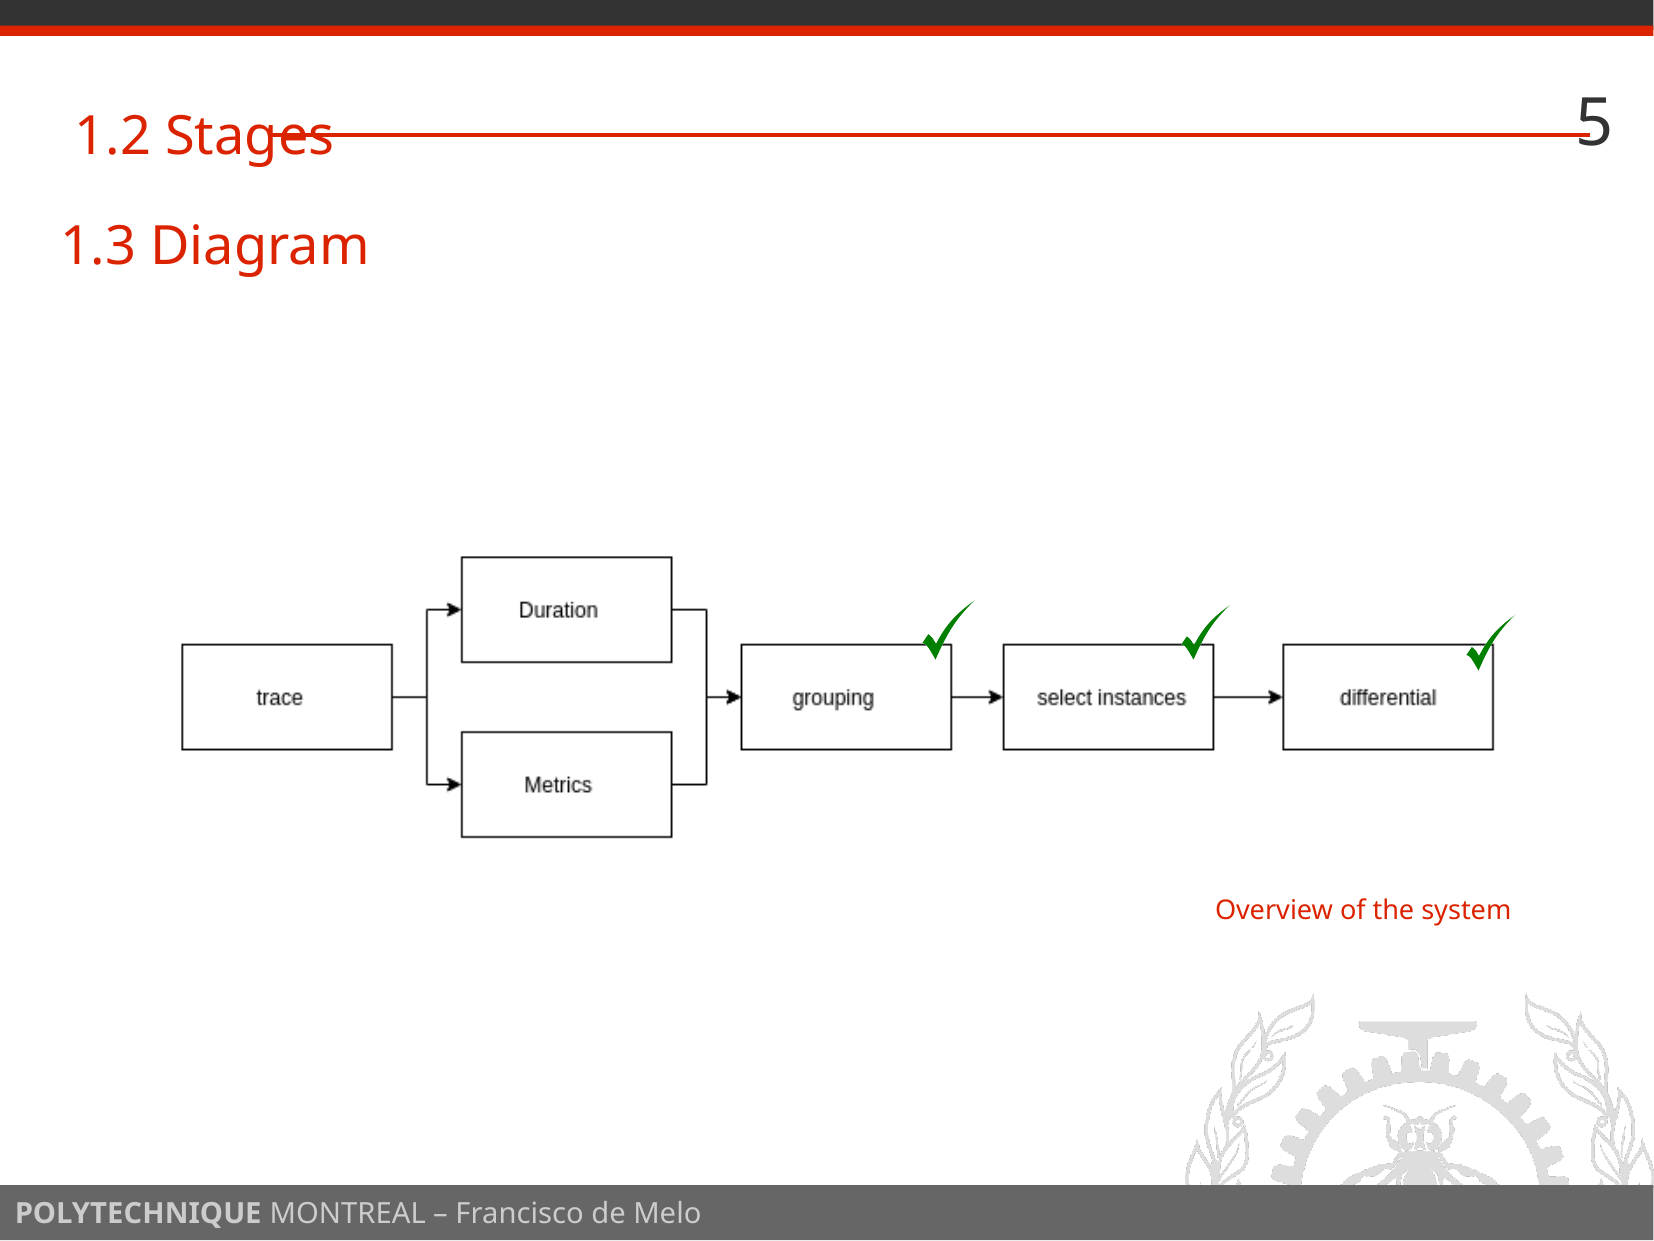

5
1.2 Stages
1.3 Diagram
Overview of the system
POLYTECHNIQUE MONTREAL – Francisco de Melo